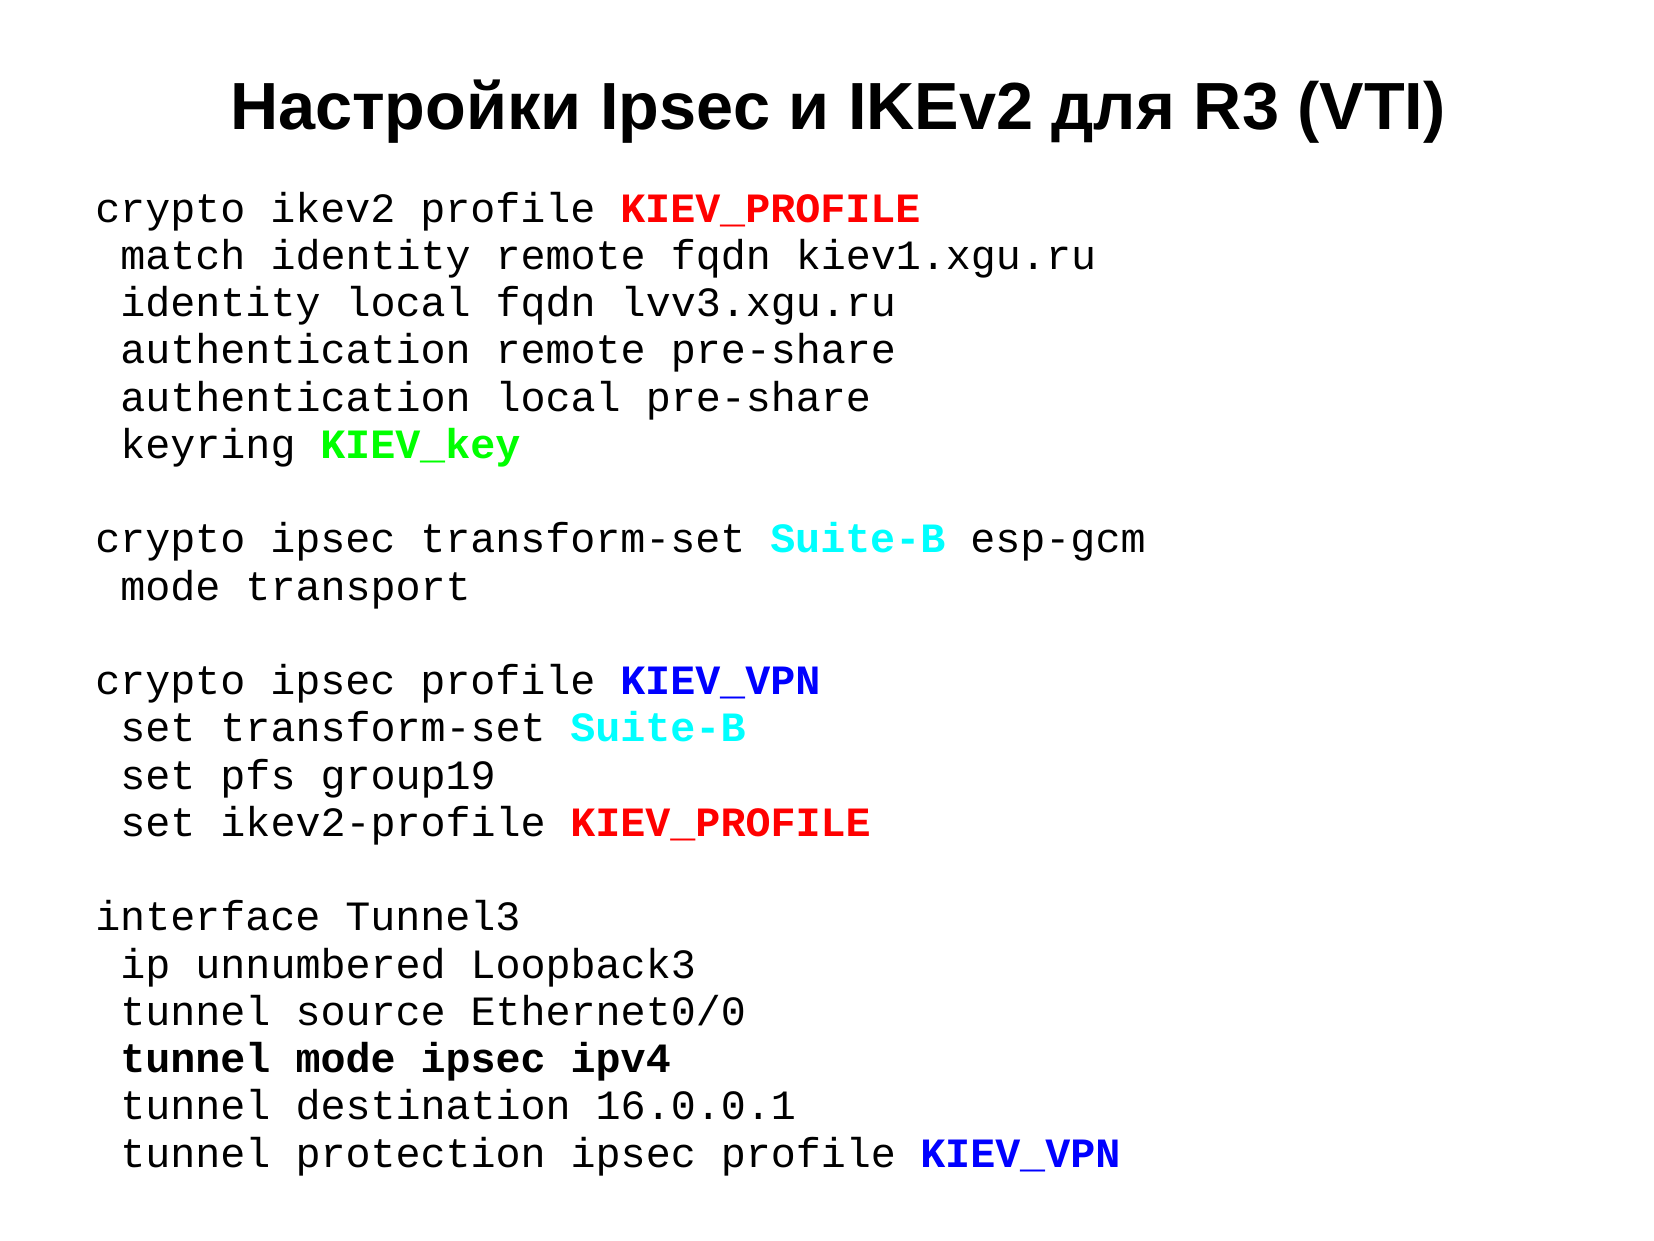

Настройки Ipsec и IKEv2 для R3 (VTI)
# crypto ikev2 profile KIEV_PROFILE
 match identity remote fqdn kiev1.xgu.ru
 identity local fqdn lvv3.xgu.ru
 authentication remote pre-share
 authentication local pre-share
 keyring KIEV_key
crypto ipsec transform-set Suite-B esp-gcm
 mode transport
crypto ipsec profile KIEV_VPN
 set transform-set Suite-B
 set pfs group19
 set ikev2-profile KIEV_PROFILE
interface Tunnel3
 ip unnumbered Loopback3
 tunnel source Ethernet0/0
 tunnel mode ipsec ipv4
 tunnel destination 16.0.0.1
 tunnel protection ipsec profile KIEV_VPN